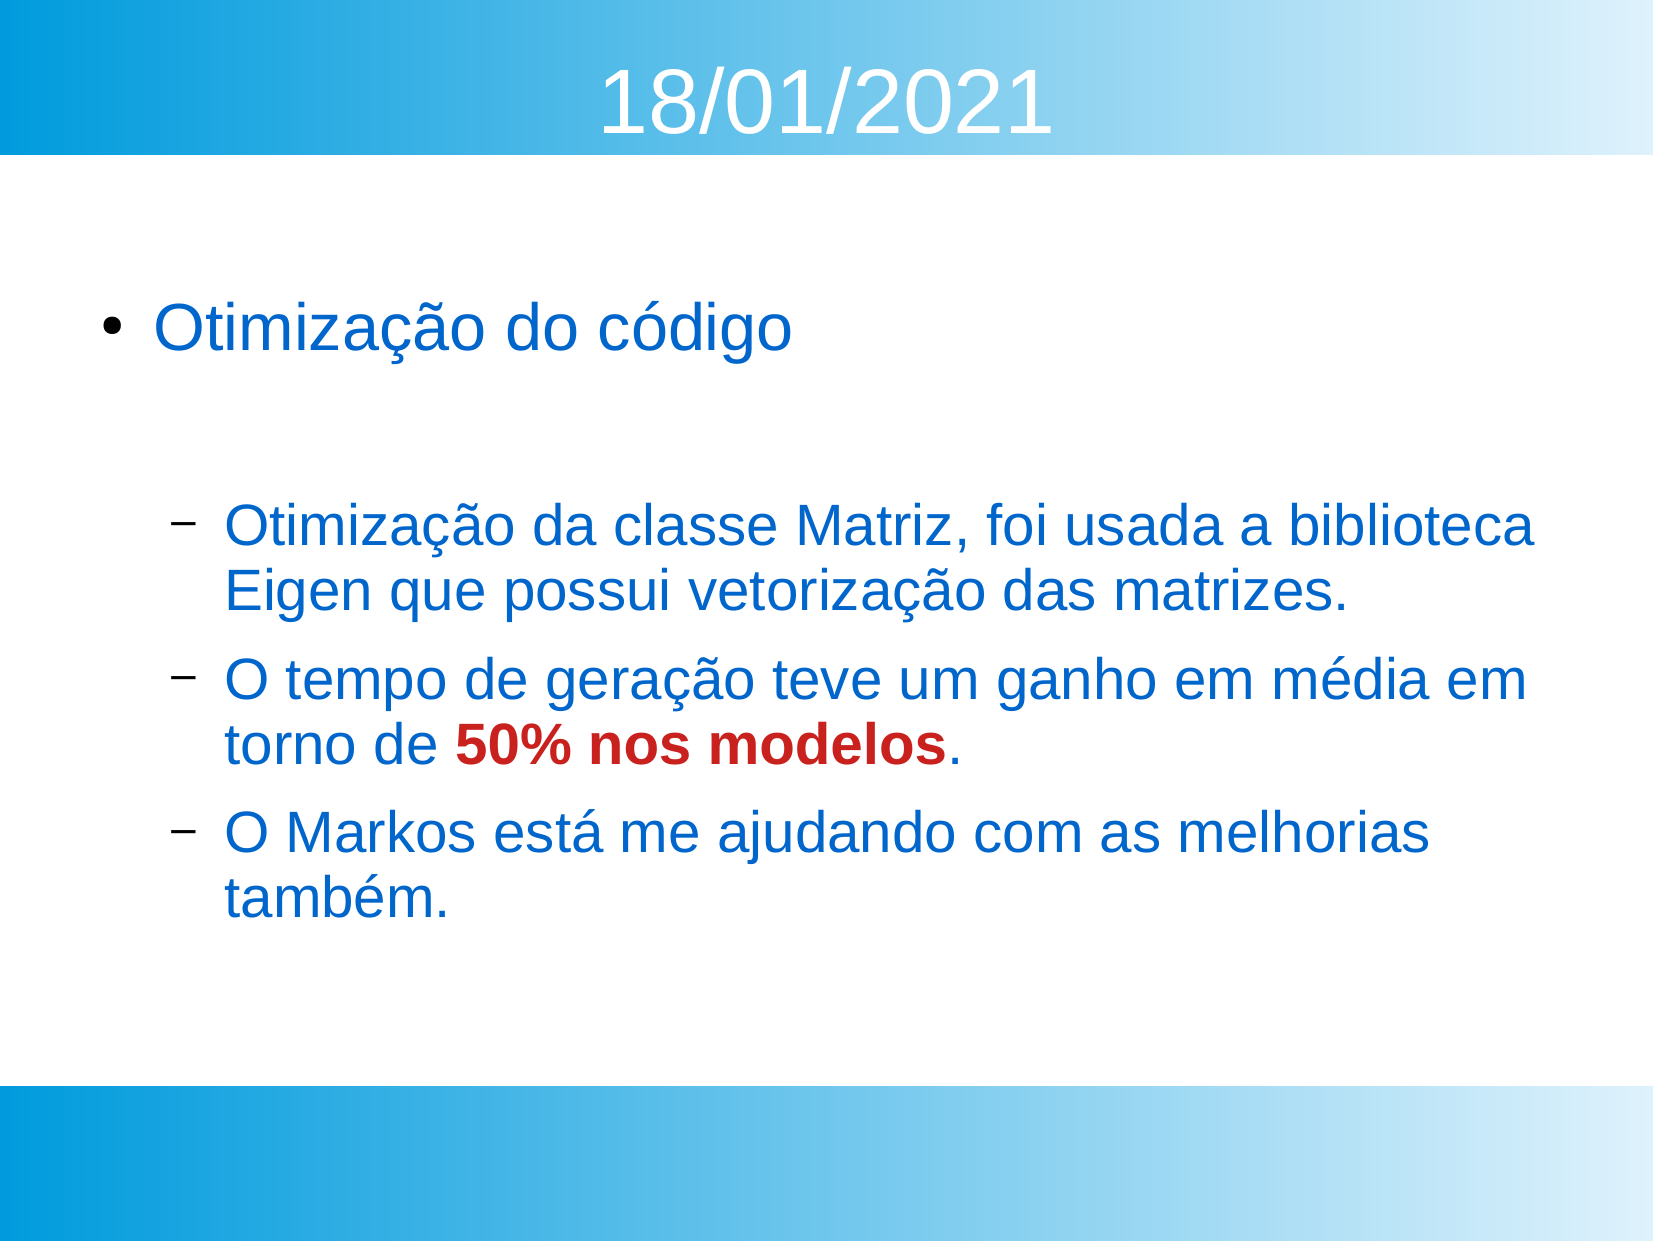

# 18/01/2021
Otimização do código
Otimização da classe Matriz, foi usada a biblioteca Eigen que possui vetorização das matrizes.
O tempo de geração teve um ganho em média em torno de 50% nos modelos.
O Markos está me ajudando com as melhorias também.